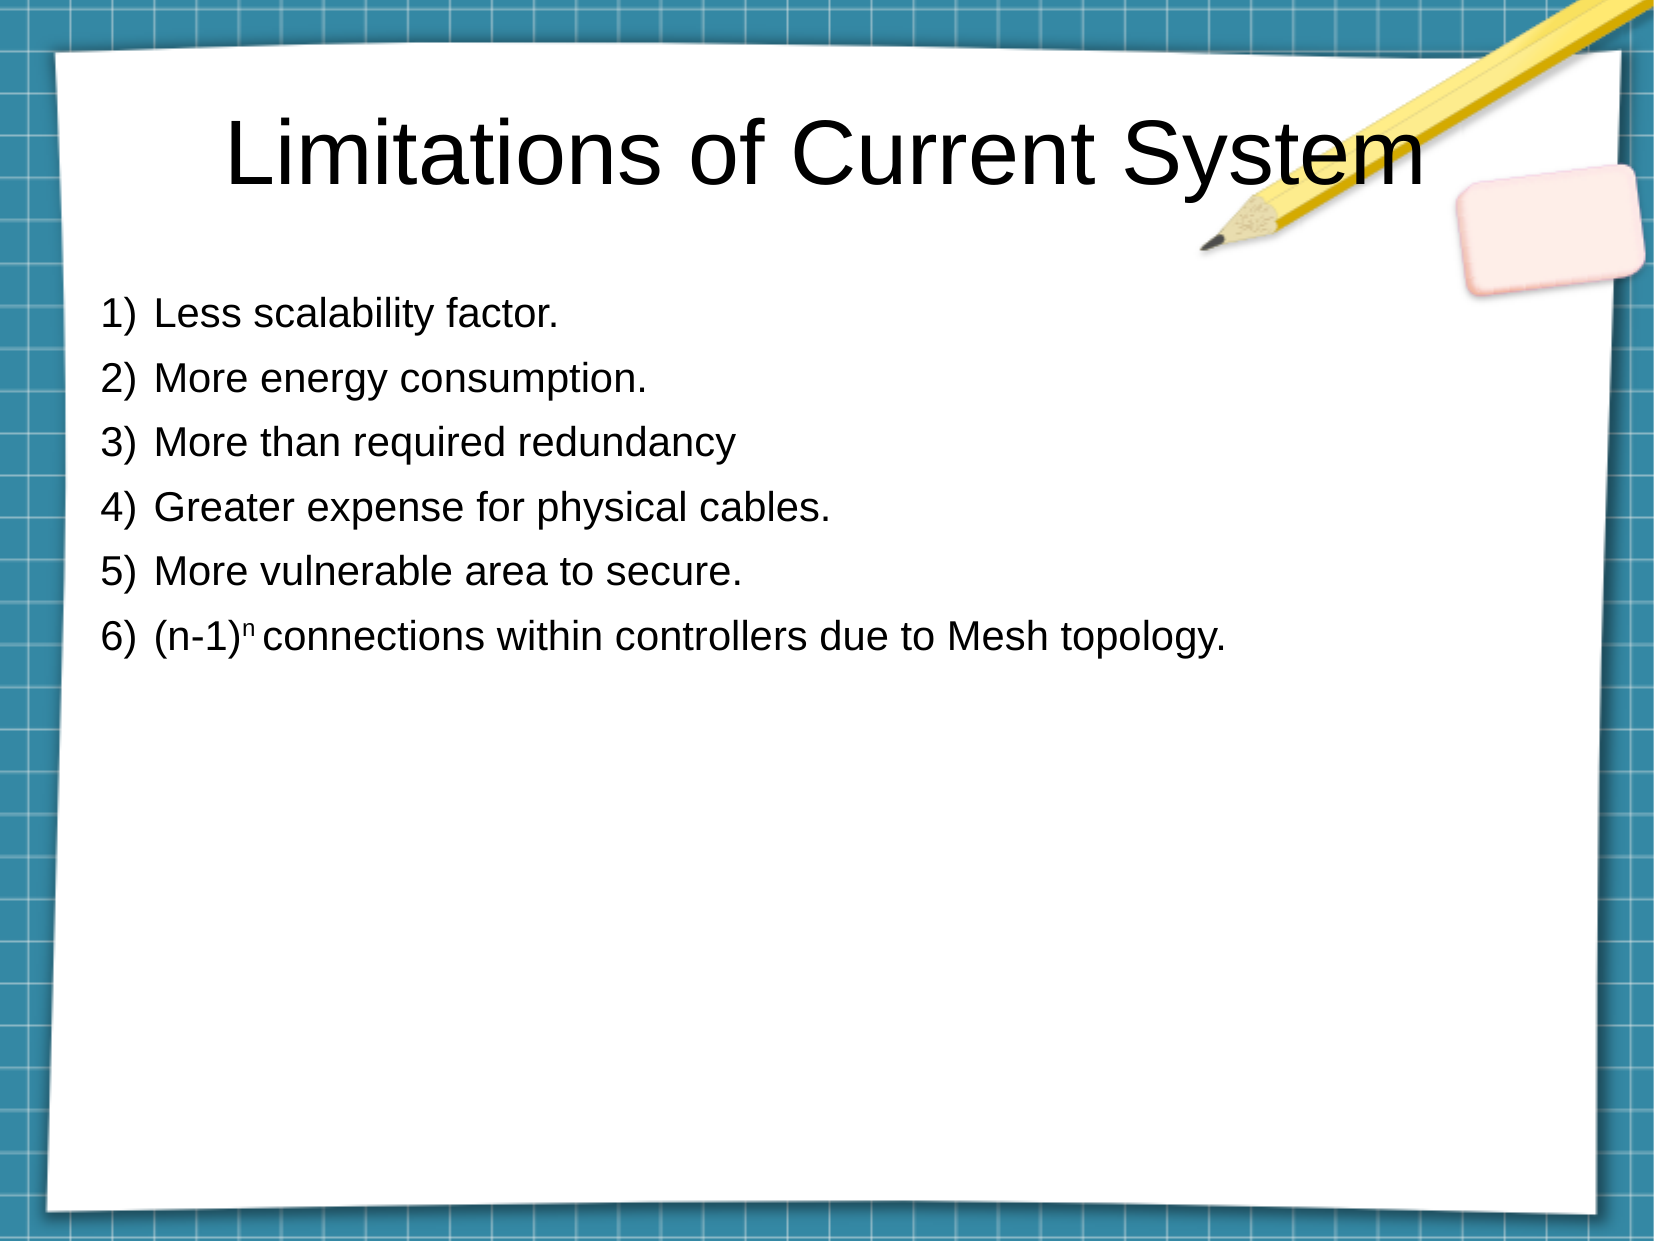

# Limitations of Current System
Less scalability factor.
More energy consumption.
More than required redundancy
Greater expense for physical cables.
More vulnerable area to secure.
(n-1)n connections within controllers due to Mesh topology.